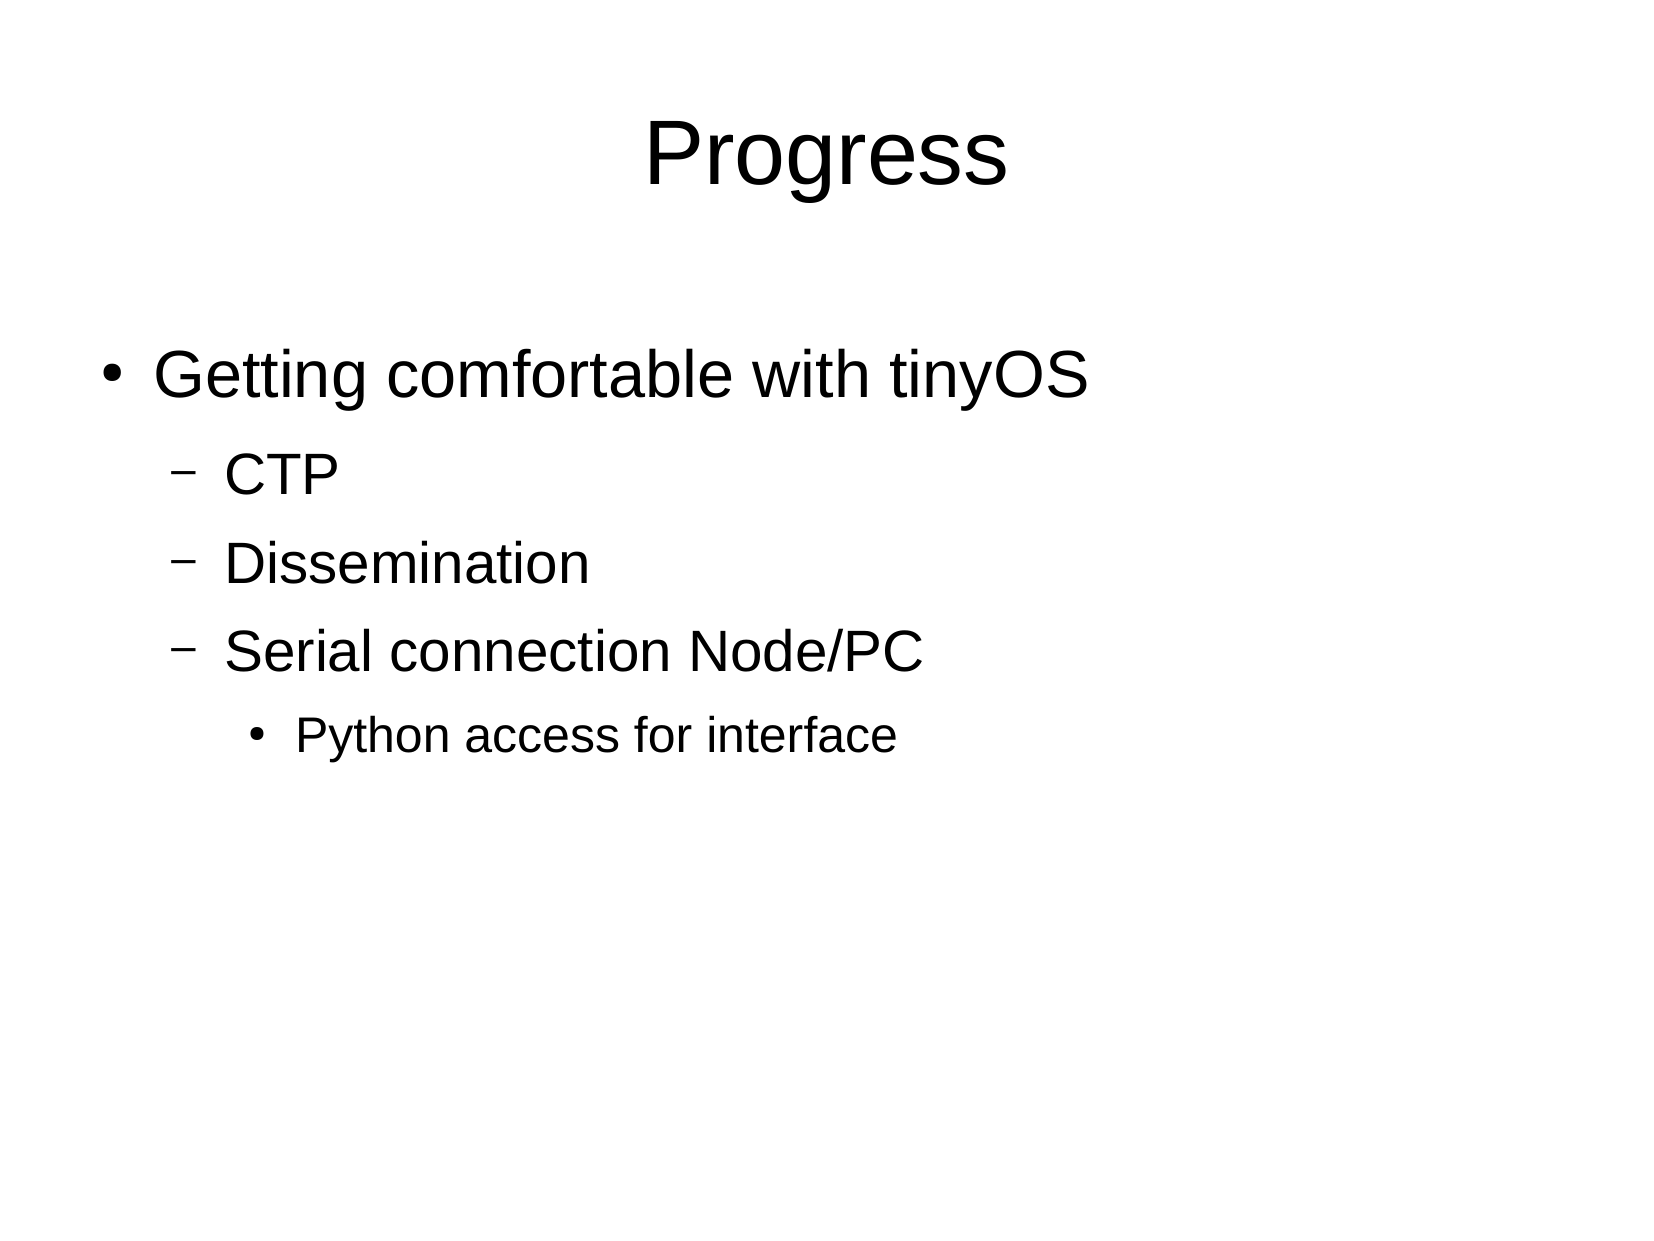

# Progress
Getting comfortable with tinyOS
CTP
Dissemination
Serial connection Node/PC
Python access for interface